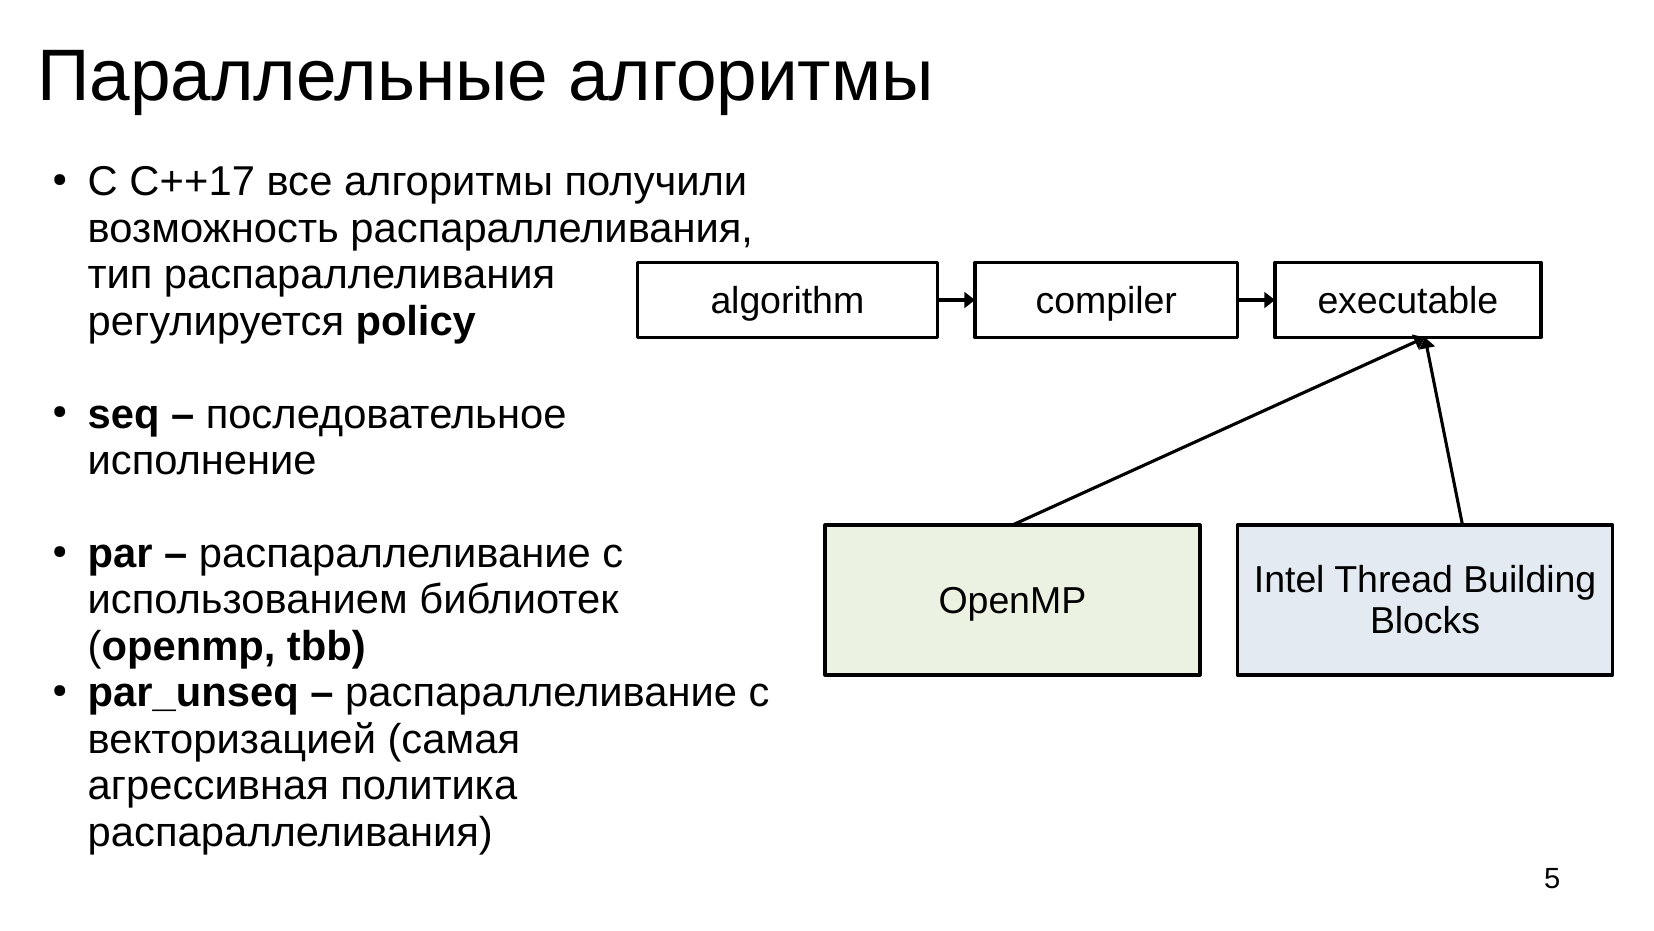

# Параллельные алгоритмы
С C++17 все алгоритмы получили возможность распараллеливания, тип распараллеливания регулируется policy
seq – последовательное исполнение
par – распараллеливание с использованием библиотек (openmp, tbb)
par_unseq – распараллеливание с векторизацией (самая агрессивная политика распараллеливания)
algorithm
compiler
executable
OpenMP
Intel Thread Building Blocks